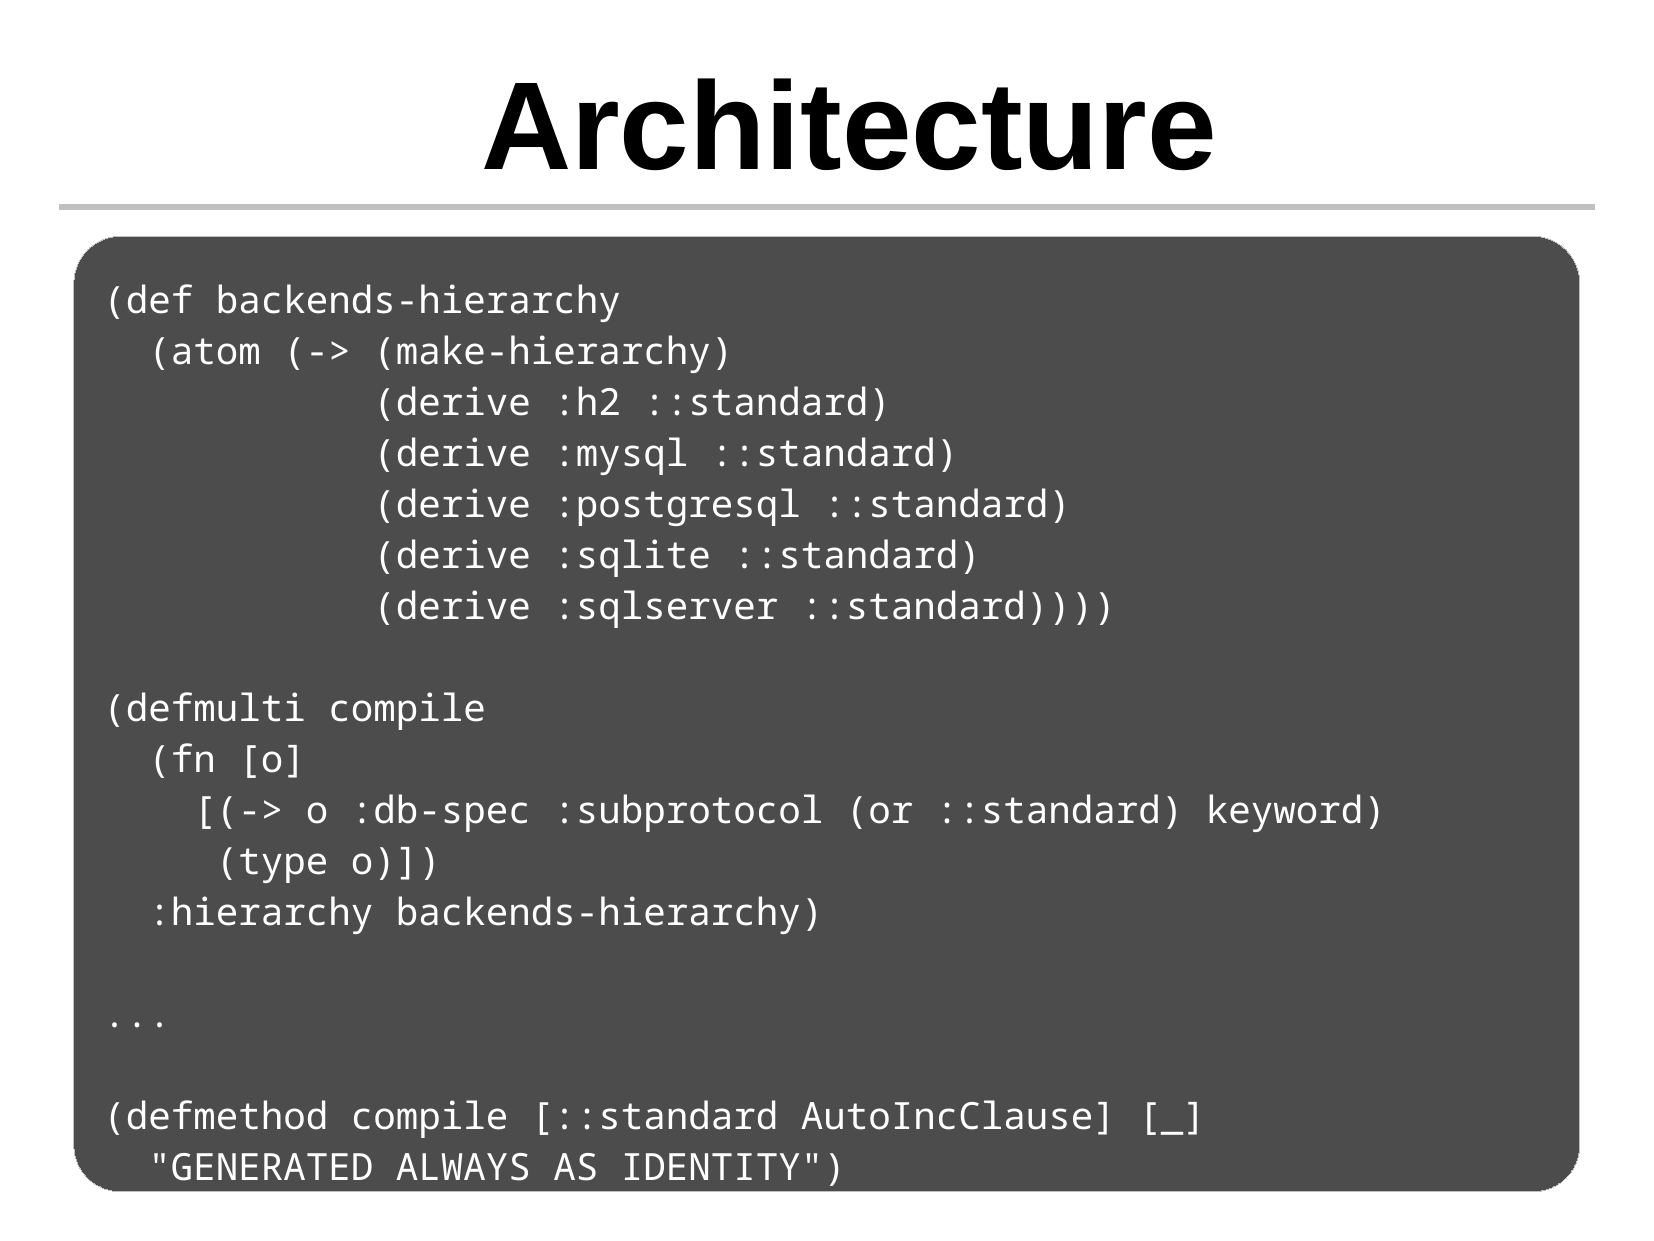

# Architecture
(def backends-hierarchy
 (atom (-> (make-hierarchy)
 (derive :h2 ::standard)
 (derive :mysql ::standard)
 (derive :postgresql ::standard)
 (derive :sqlite ::standard)
 (derive :sqlserver ::standard))))
(defmulti compile
 (fn [o]
 [(-> o :db-spec :subprotocol (or ::standard) keyword)
 (type o)])
 :hierarchy backends-hierarchy)
...
(defmethod compile [::standard AutoIncClause] [_]
 "GENERATED ALWAYS AS IDENTITY")
...
(defmethod compile [:mysql AutoIncClause] [_]
 "AUTO_INCREMENT")